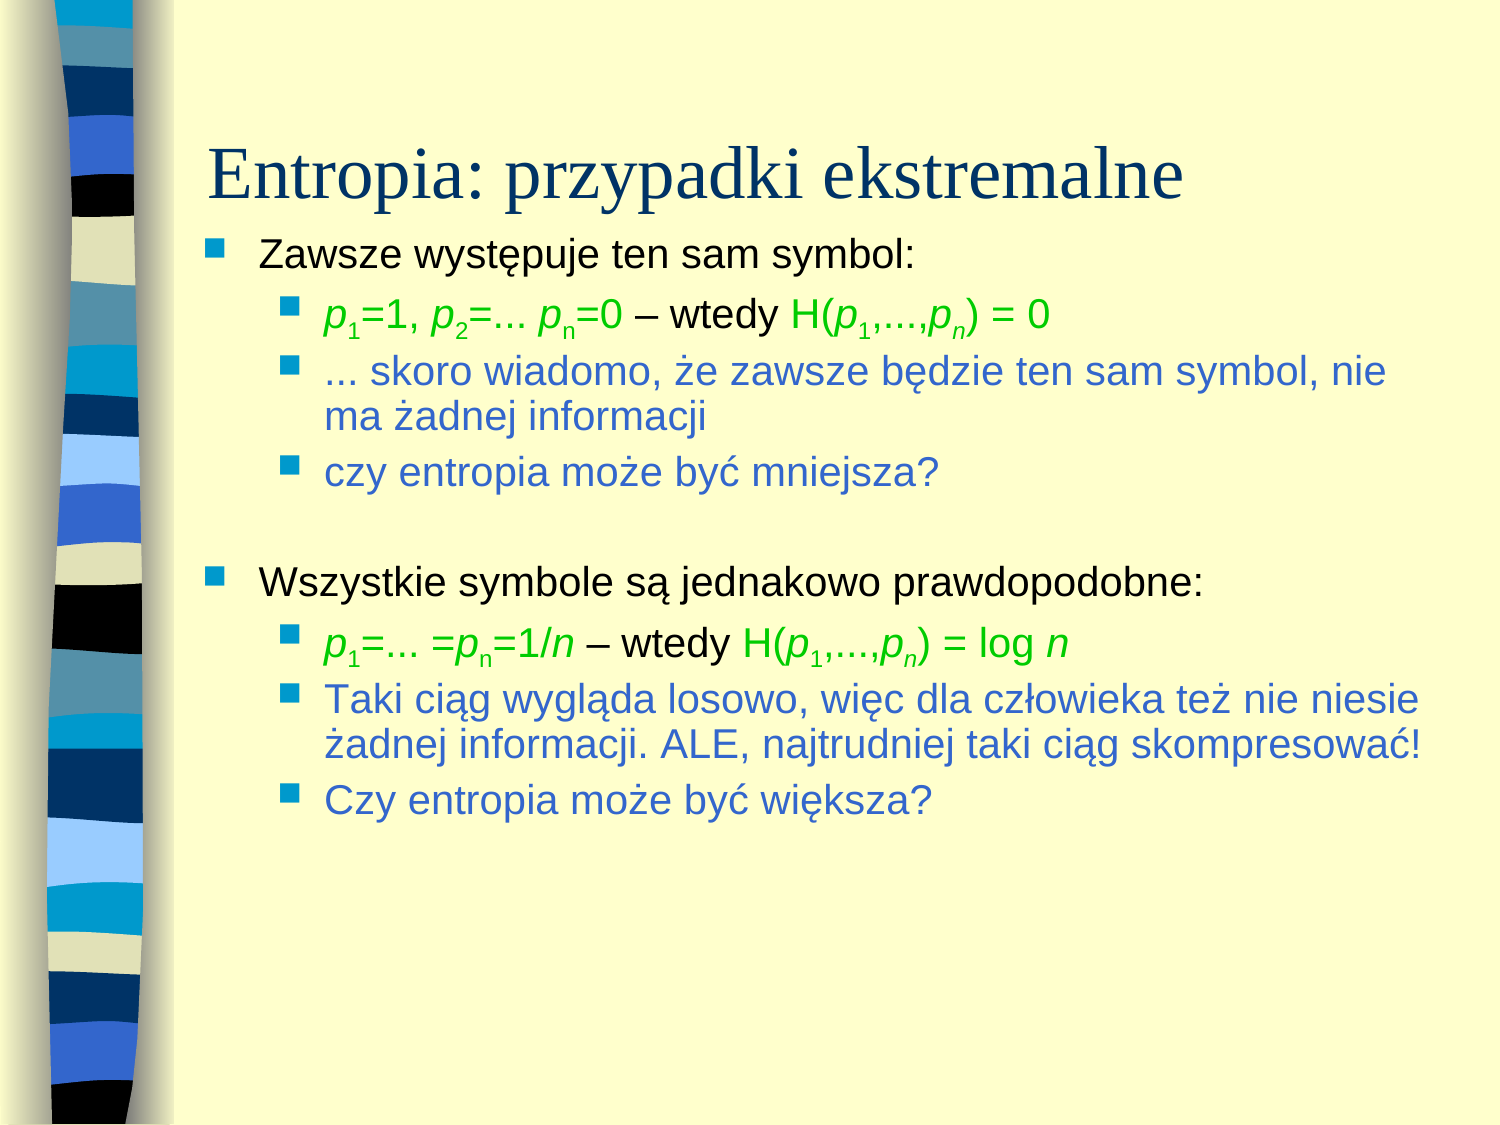

# Entropia: przypadki ekstremalne
Zawsze występuje ten sam symbol:
p1=1, p2=... pn=0 – wtedy H(p1,...,pn) = 0
... skoro wiadomo, że zawsze będzie ten sam symbol, nie ma żadnej informacji
czy entropia może być mniejsza?
Wszystkie symbole są jednakowo prawdopodobne:
p1=... =pn=1/n – wtedy H(p1,...,pn) = log n
Taki ciąg wygląda losowo, więc dla człowieka też nie niesie żadnej informacji. ALE, najtrudniej taki ciąg skompresować!
Czy entropia może być większa?